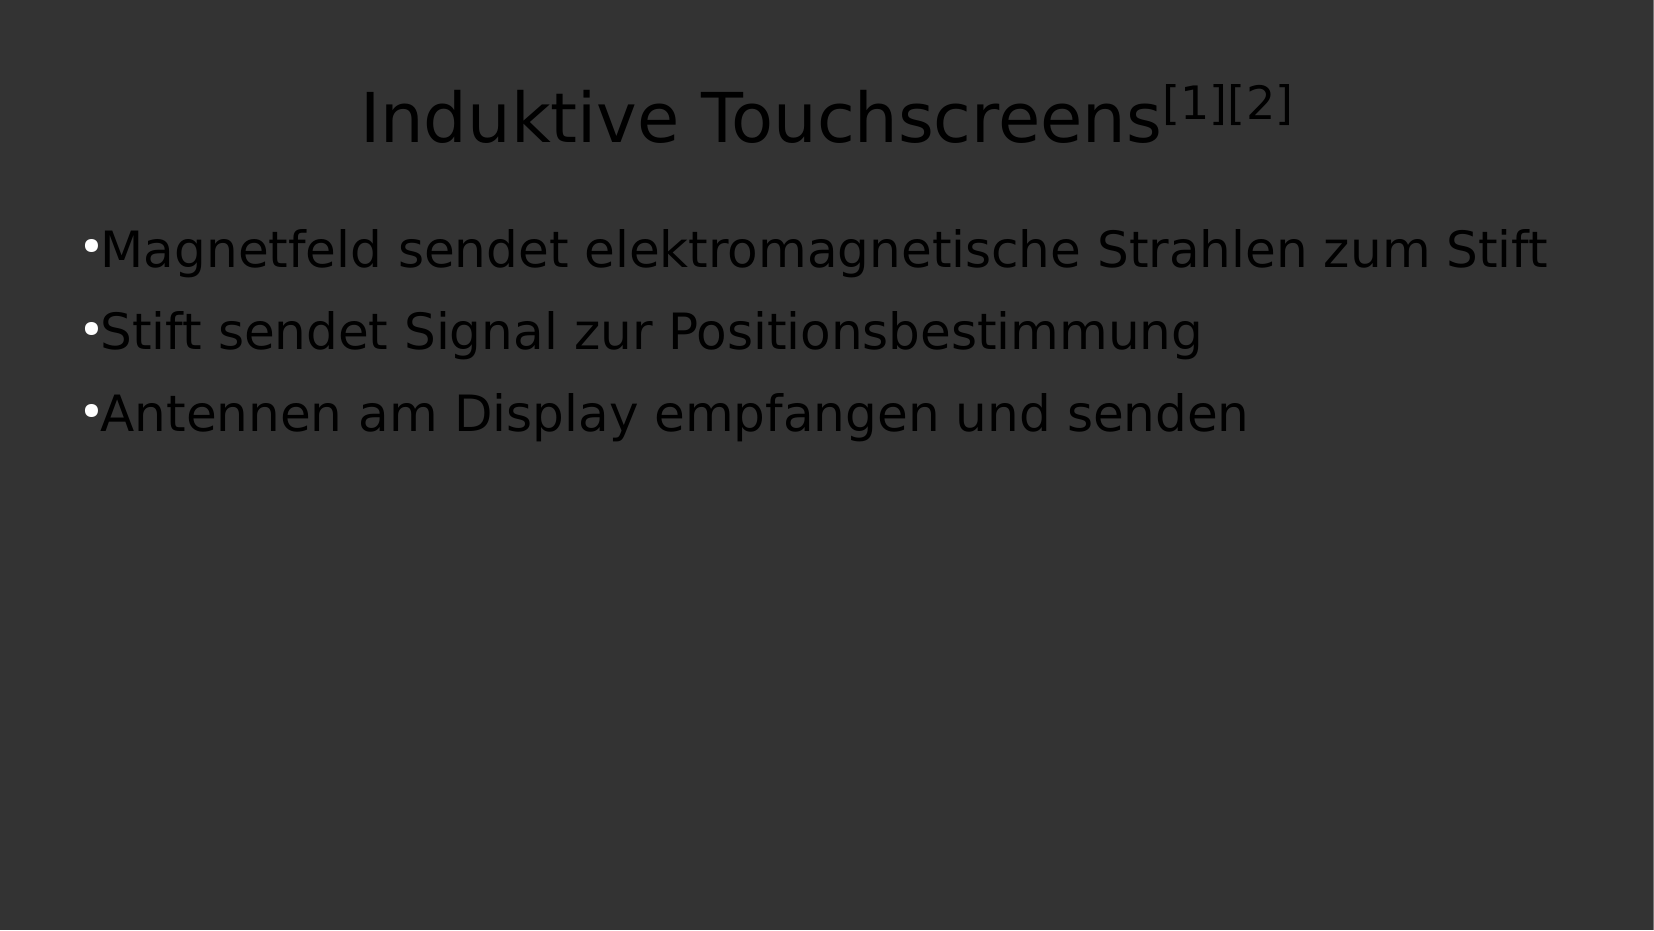

# Induktive Touchscreens[1][2]
Magnetfeld sendet elektromagnetische Strahlen zum Stift
Stift sendet Signal zur Positionsbestimmung
Antennen am Display empfangen und senden